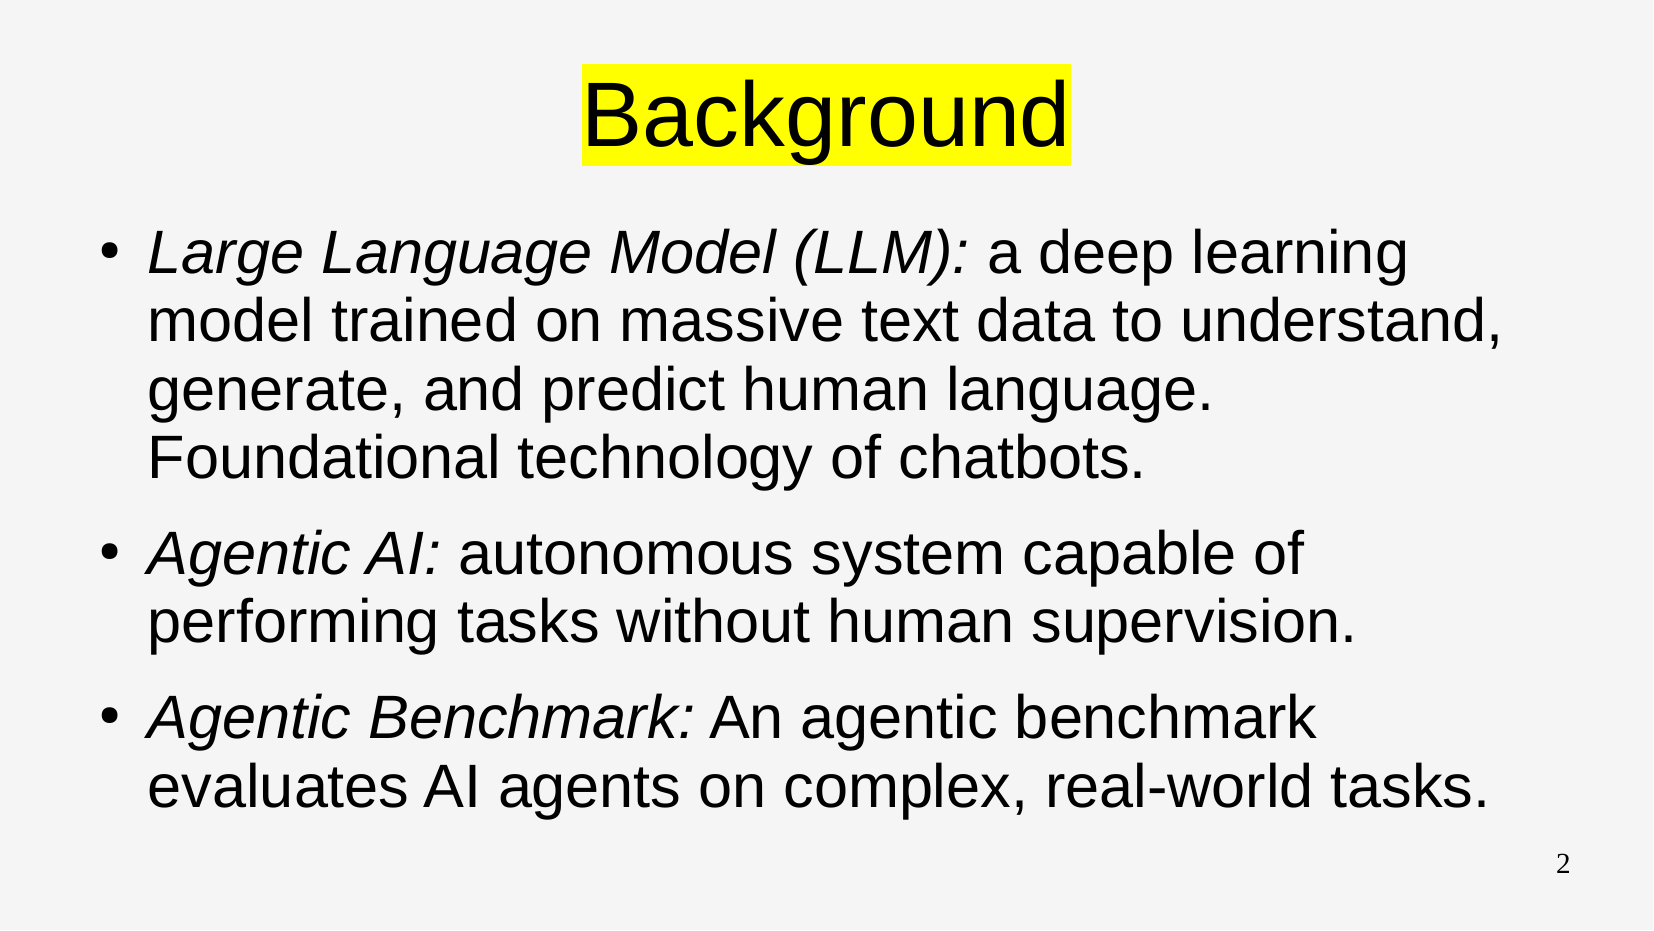

Background
# Large Language Model (LLM): a deep learning model trained on massive text data to understand, generate, and predict human language. Foundational technology of chatbots.
Agentic AI: autonomous system capable of performing tasks without human supervision.
Agentic Benchmark: An agentic benchmark evaluates AI agents on complex, real-world tasks.
2